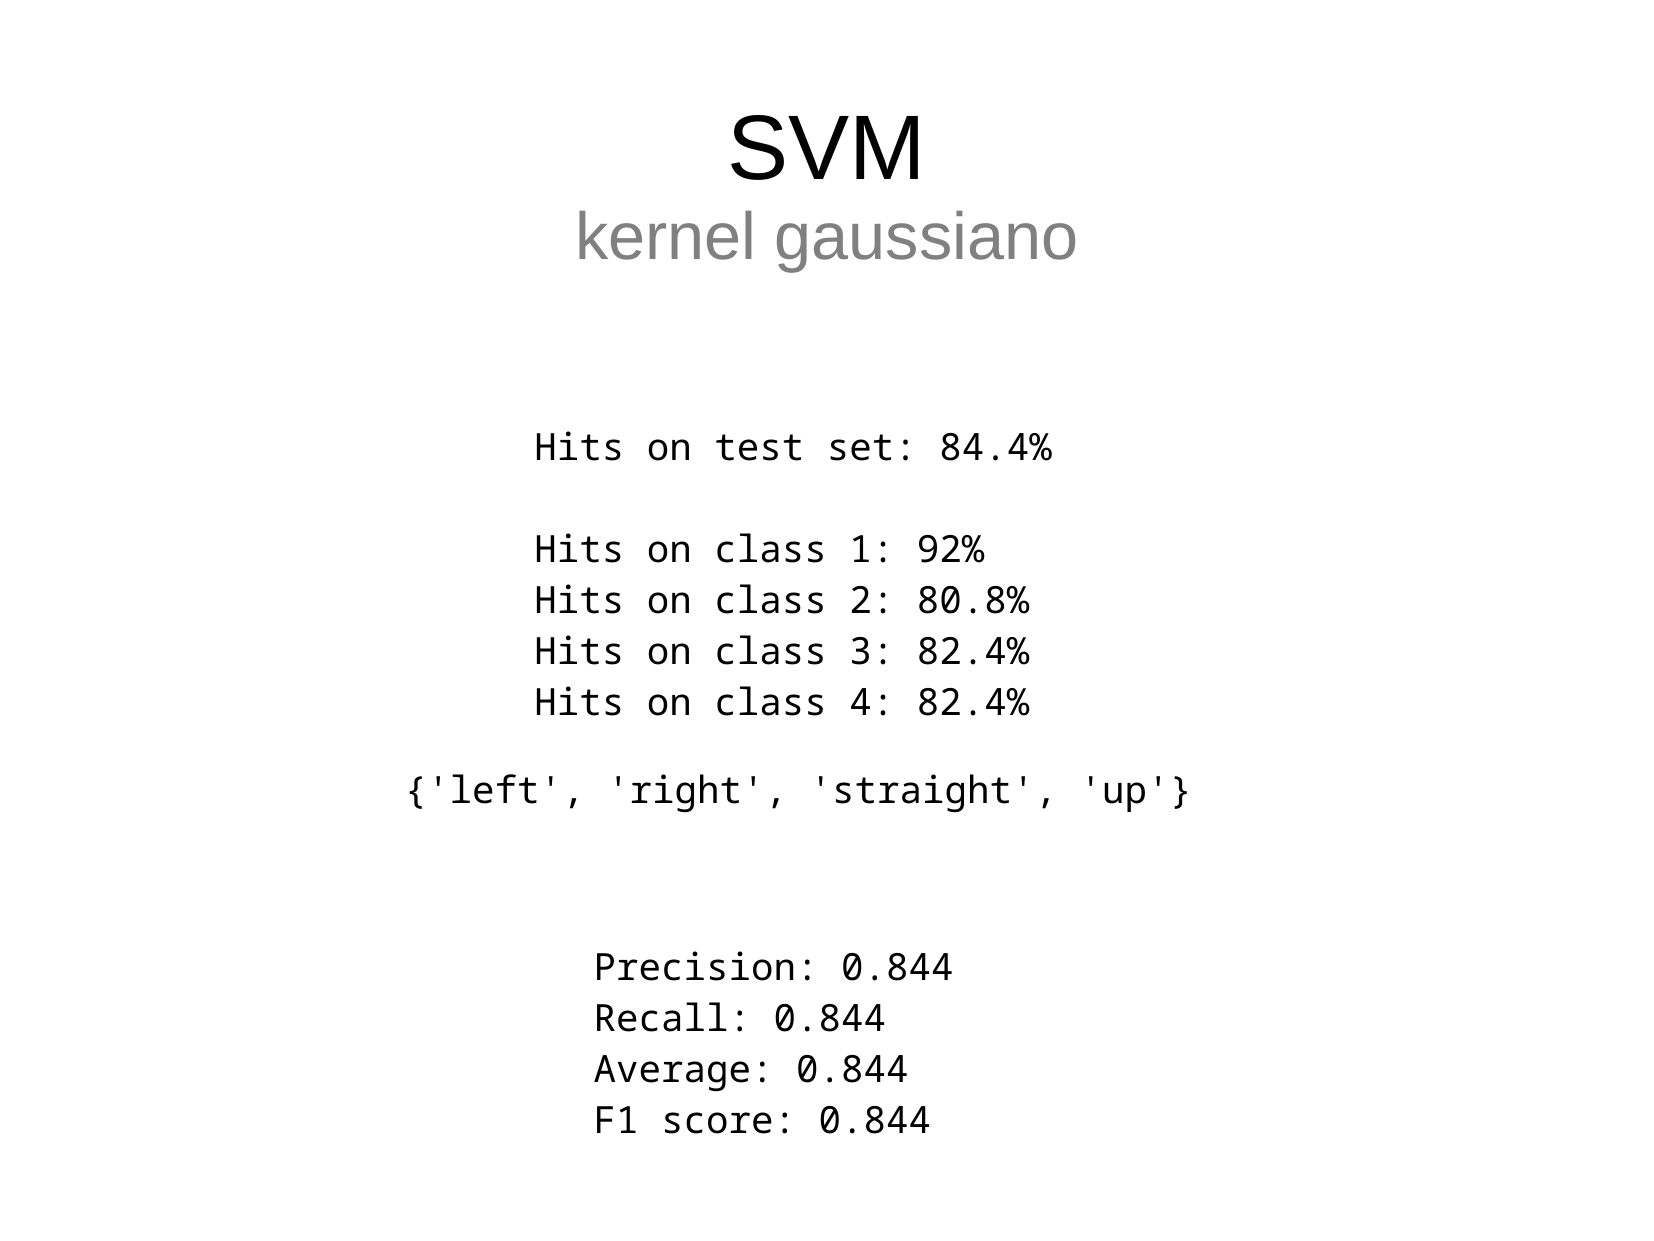

# SVM kernel gaussiano
Hits on test set: 84.4%
Hits on class 1: 92%
Hits on class 2: 80.8%
Hits on class 3: 82.4%
Hits on class 4: 82.4%
{'left', 'right', 'straight', 'up'}
Precision: 0.844
Recall: 0.844
Average: 0.844
F1 score: 0.844